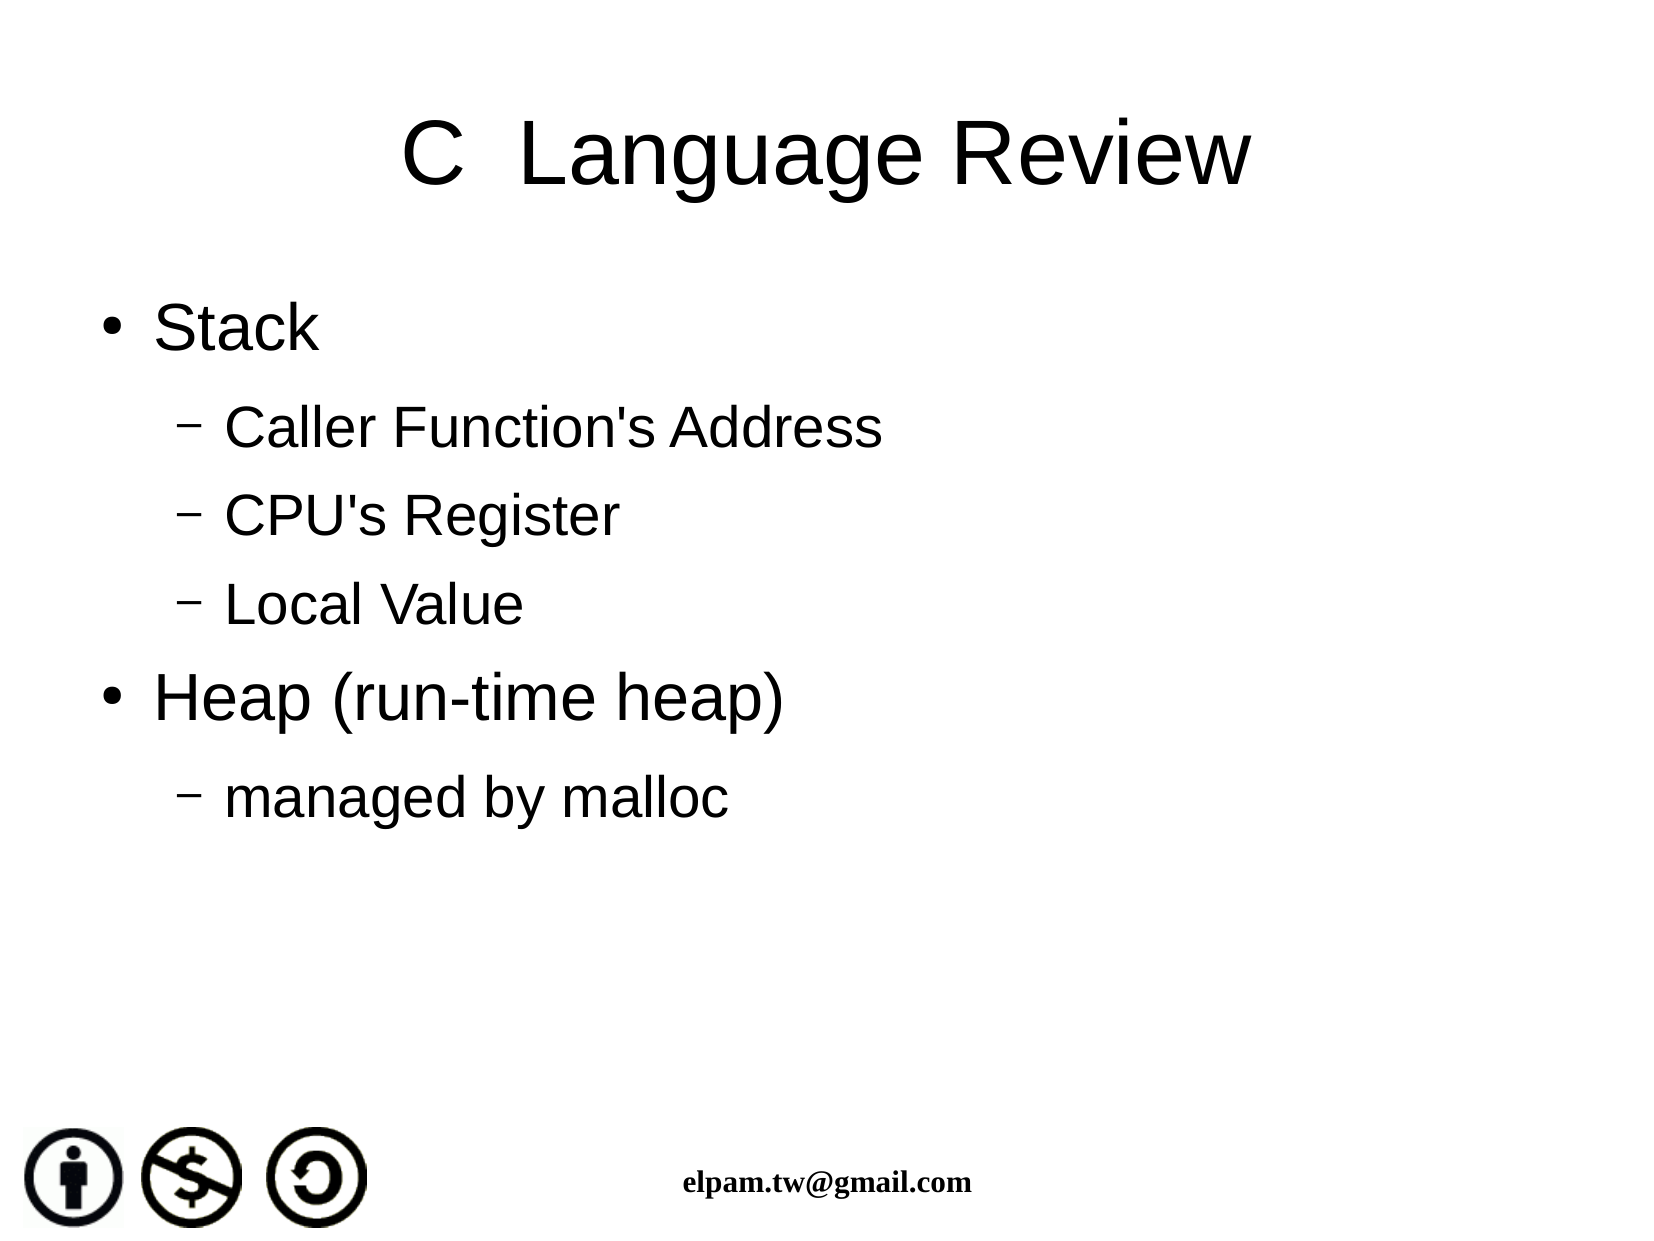

# C Language Review
Stack
Caller Function's Address
CPU's Register
Local Value
Heap (run-time heap)
managed by malloc